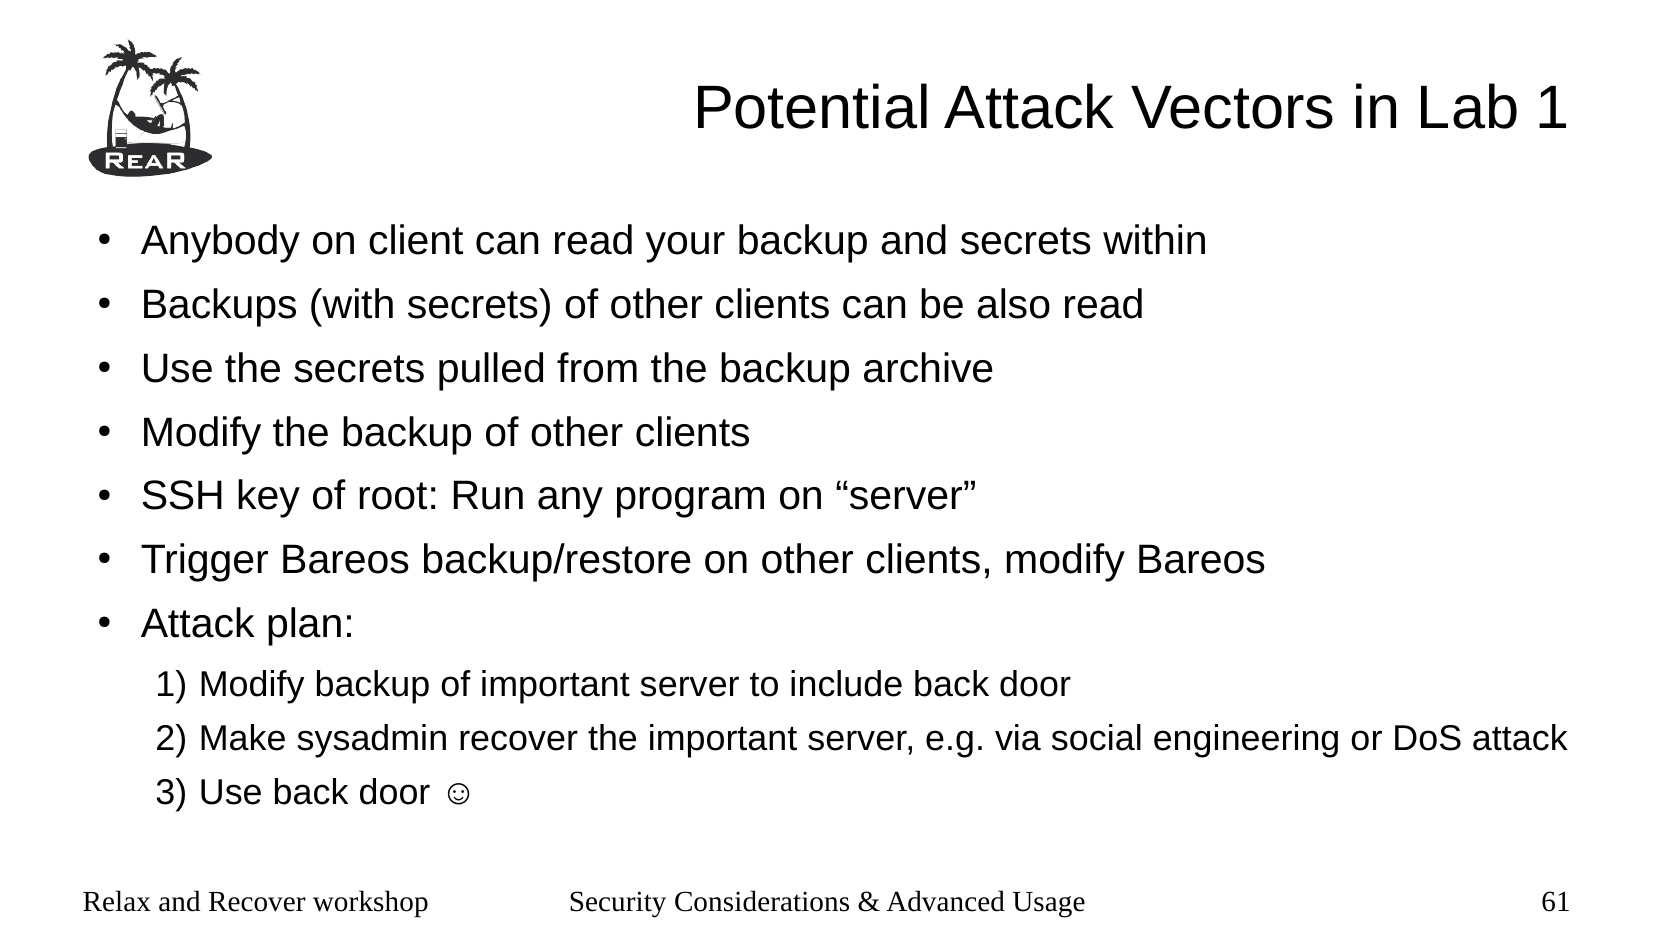

# Potential Attack Vectors in Lab 1
Anybody on client can read your backup and secrets within
Backups (with secrets) of other clients can be also read
Use the secrets pulled from the backup archive
Modify the backup of other clients
SSH key of root: Run any program on “server”
Trigger Bareos backup/restore on other clients, modify Bareos
Attack plan:
Modify backup of important server to include back door
Make sysadmin recover the important server, e.g. via social engineering or DoS attack
Use back door ☺
Relax and Recover workshop
Security Considerations & Advanced Usage
61